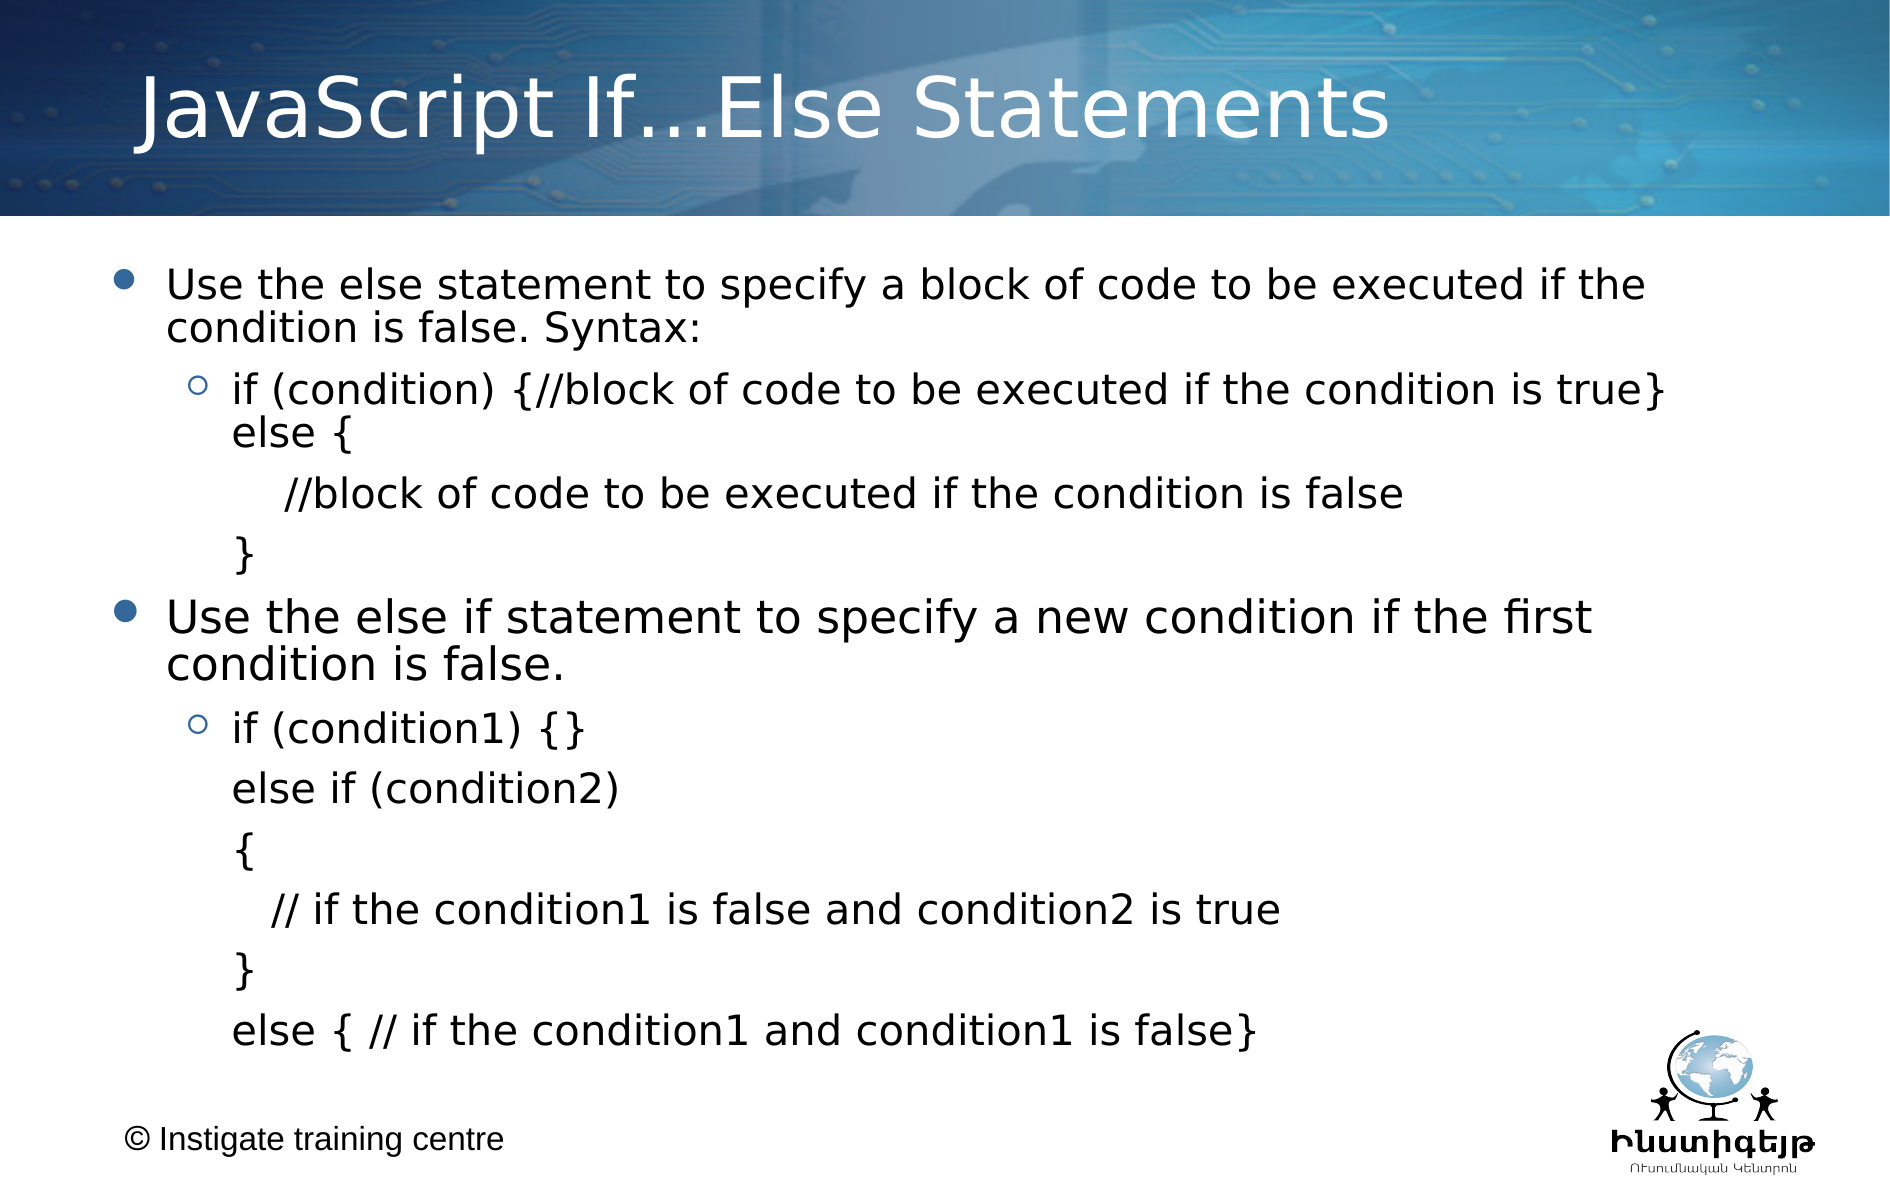

JavaScript If...Else Statements
# Use the else statement to specify a block of code to be executed if the condition is false. Syntax:
if (condition) {//block of code to be executed if the condition is true}
else {
 //block of code to be executed if the condition is false
}
Use the else if statement to specify a new condition if the first condition is false.
if (condition1) {}
else if (condition2)
{
 // if the condition1 is false and condition2 is true
}
else { // if the condition1 and condition1 is false}